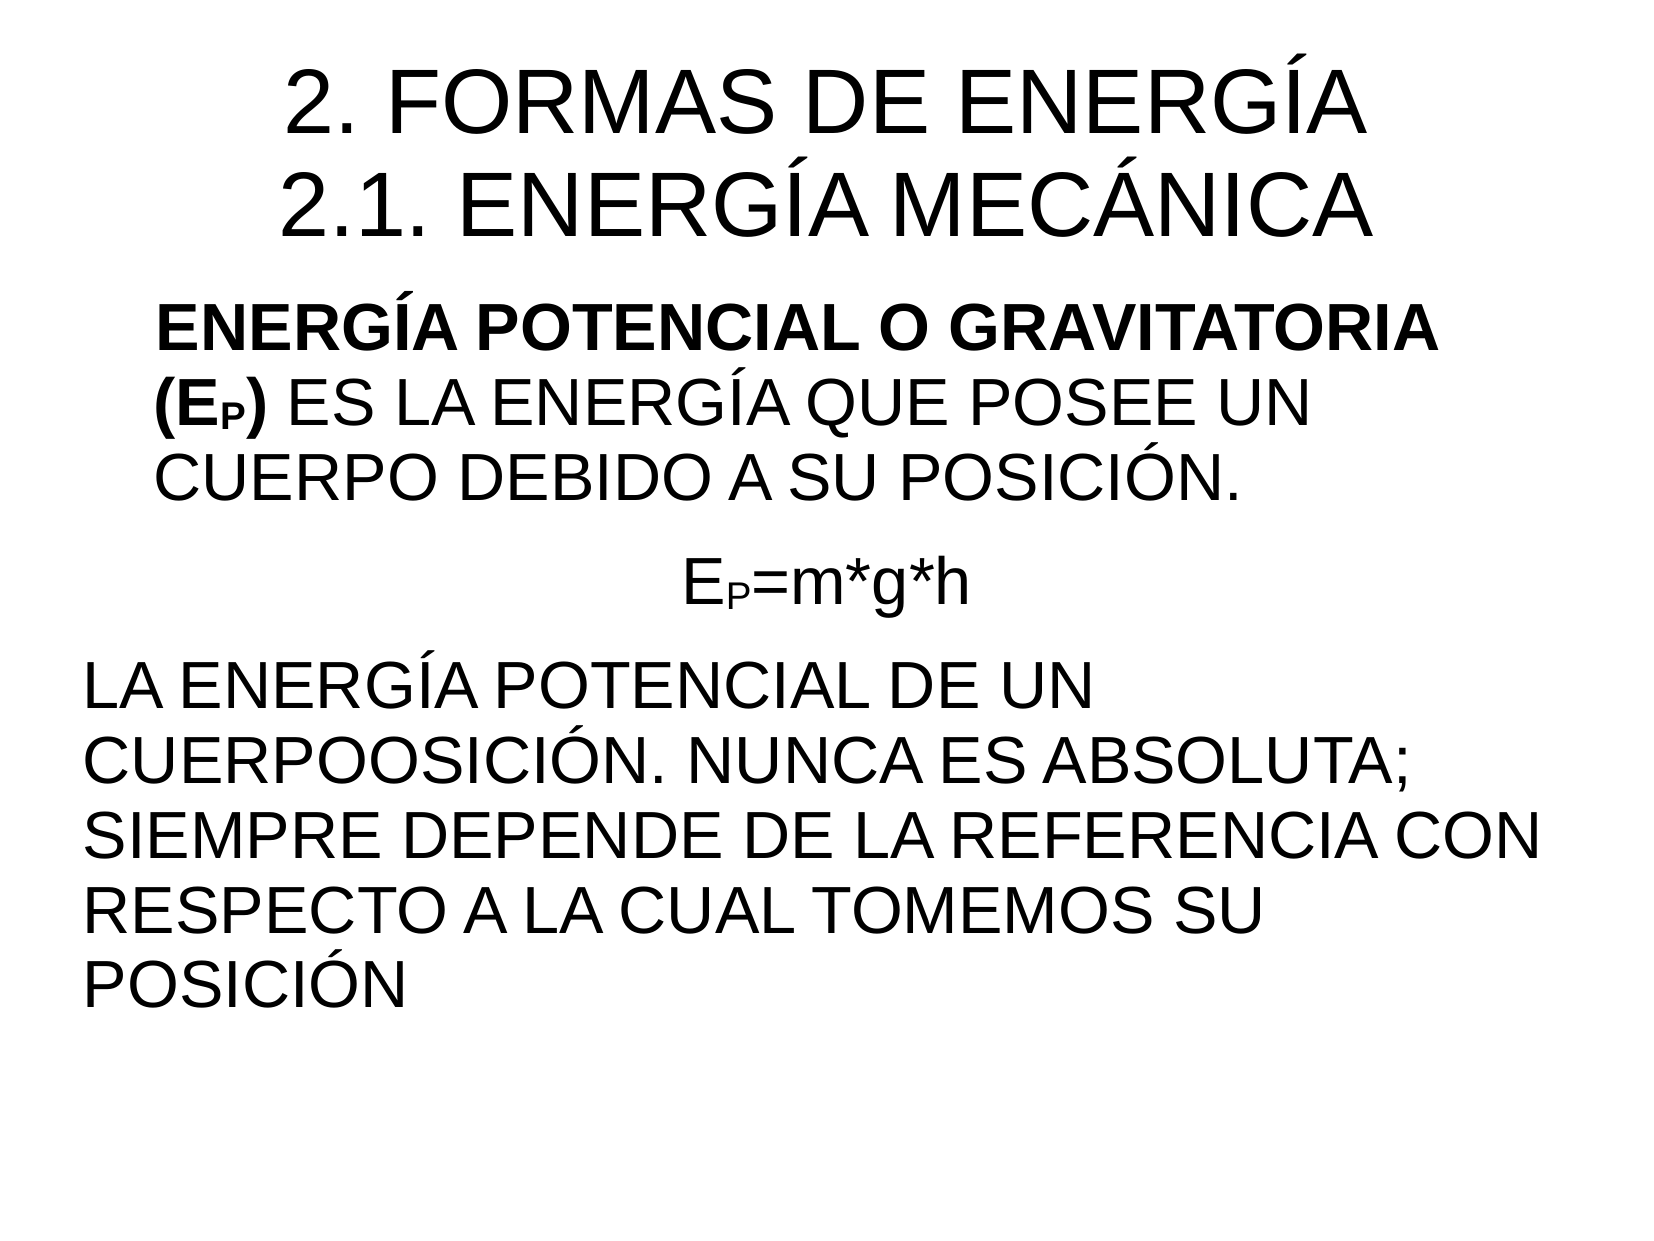

# 2. FORMAS DE ENERGÍA 2.1. ENERGÍA MECÁNICA
ENERGÍA POTENCIAL O GRAVITATORIA (EP) ES LA ENERGÍA QUE POSEE UN CUERPO DEBIDO A SU POSICIÓN.
EP=m*g*h
LA ENERGÍA POTENCIAL DE UN CUERPOOSICIÓN. NUNCA ES ABSOLUTA; SIEMPRE DEPENDE DE LA REFERENCIA CON RESPECTO A LA CUAL TOMEMOS SU POSICIÓN